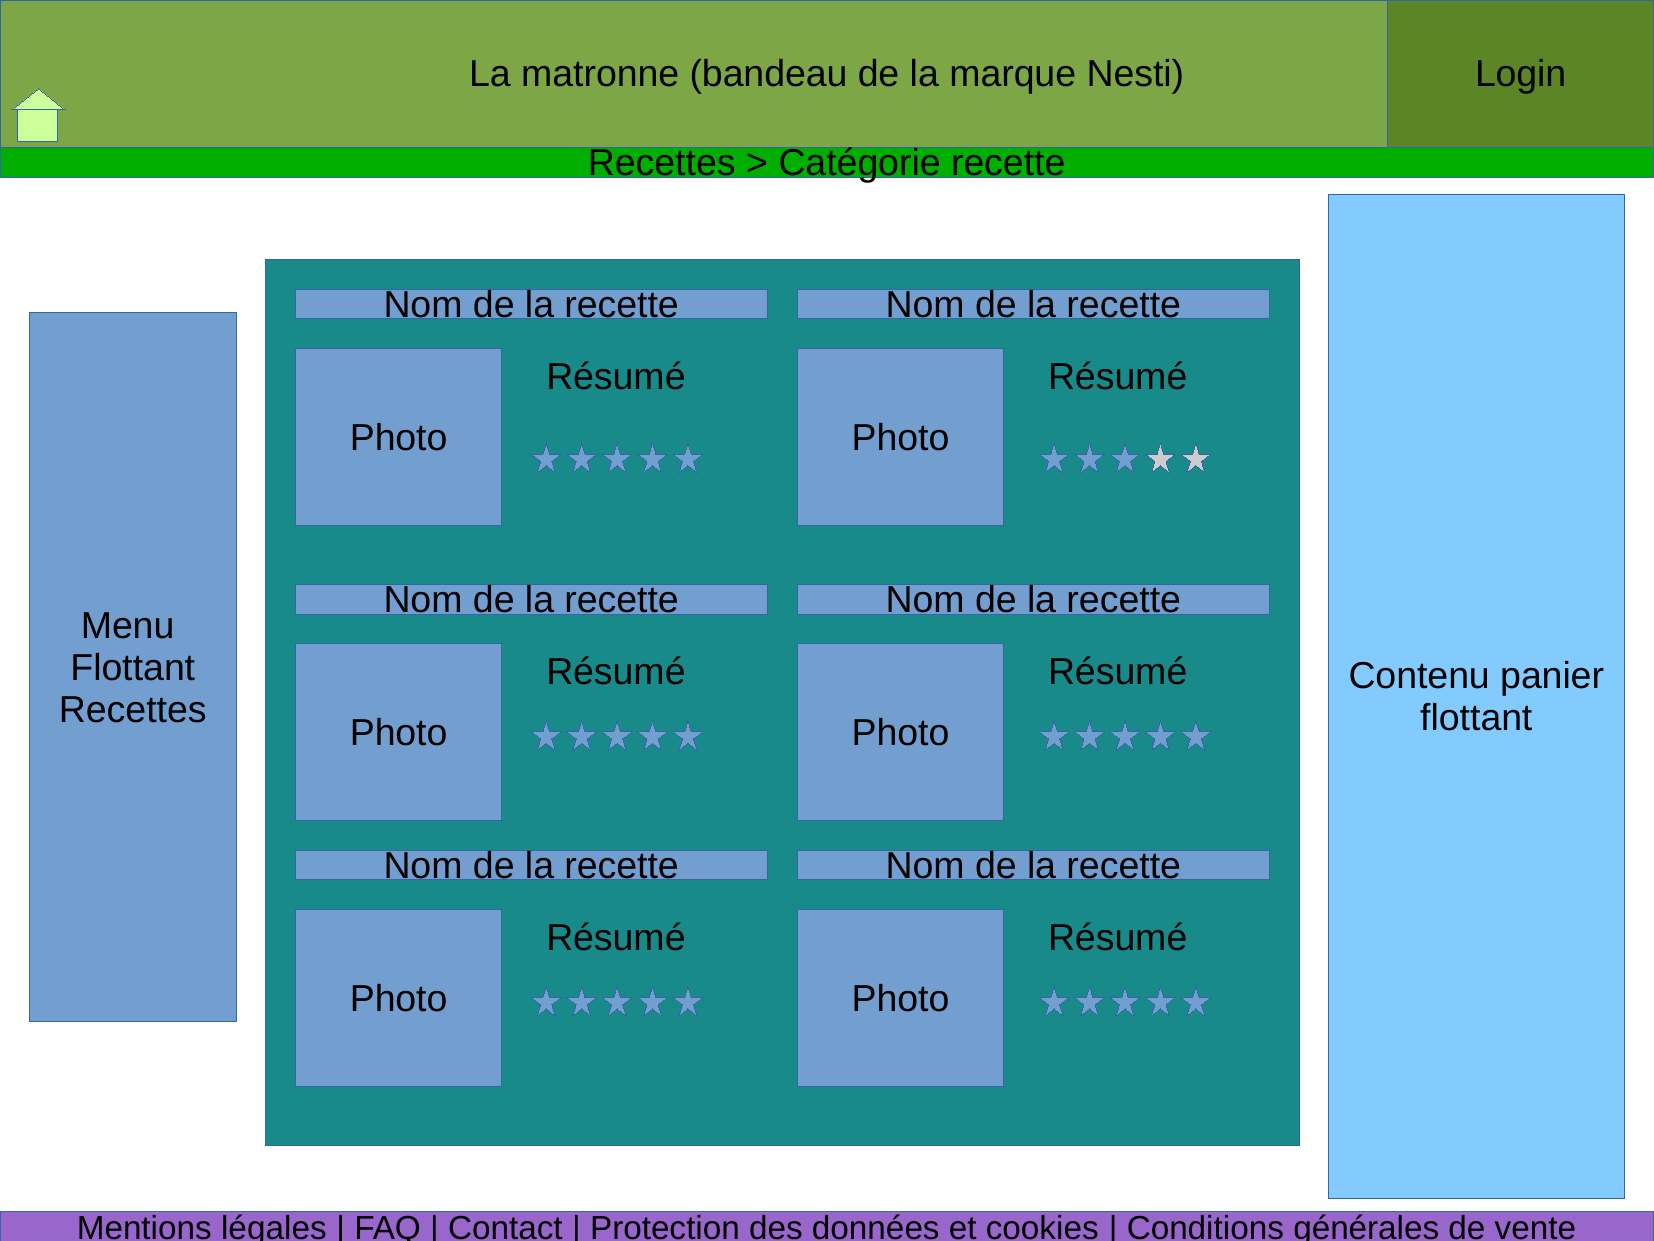

La matronne (bandeau de la marque Nesti)
Login
Recettes > Catégorie recette
Contenu panier
flottant
Nom de la recette
Nom de la recette
Menu
Flottant
Recettes
Résumé
Résumé
Photo
Photo
Nom de la recette
Nom de la recette
Résumé
Résumé
Photo
Photo
Nom de la recette
Nom de la recette
Résumé
Résumé
Photo
Photo
Mentions légales | FAQ | Contact | Protection des données et cookies | Conditions générales de vente